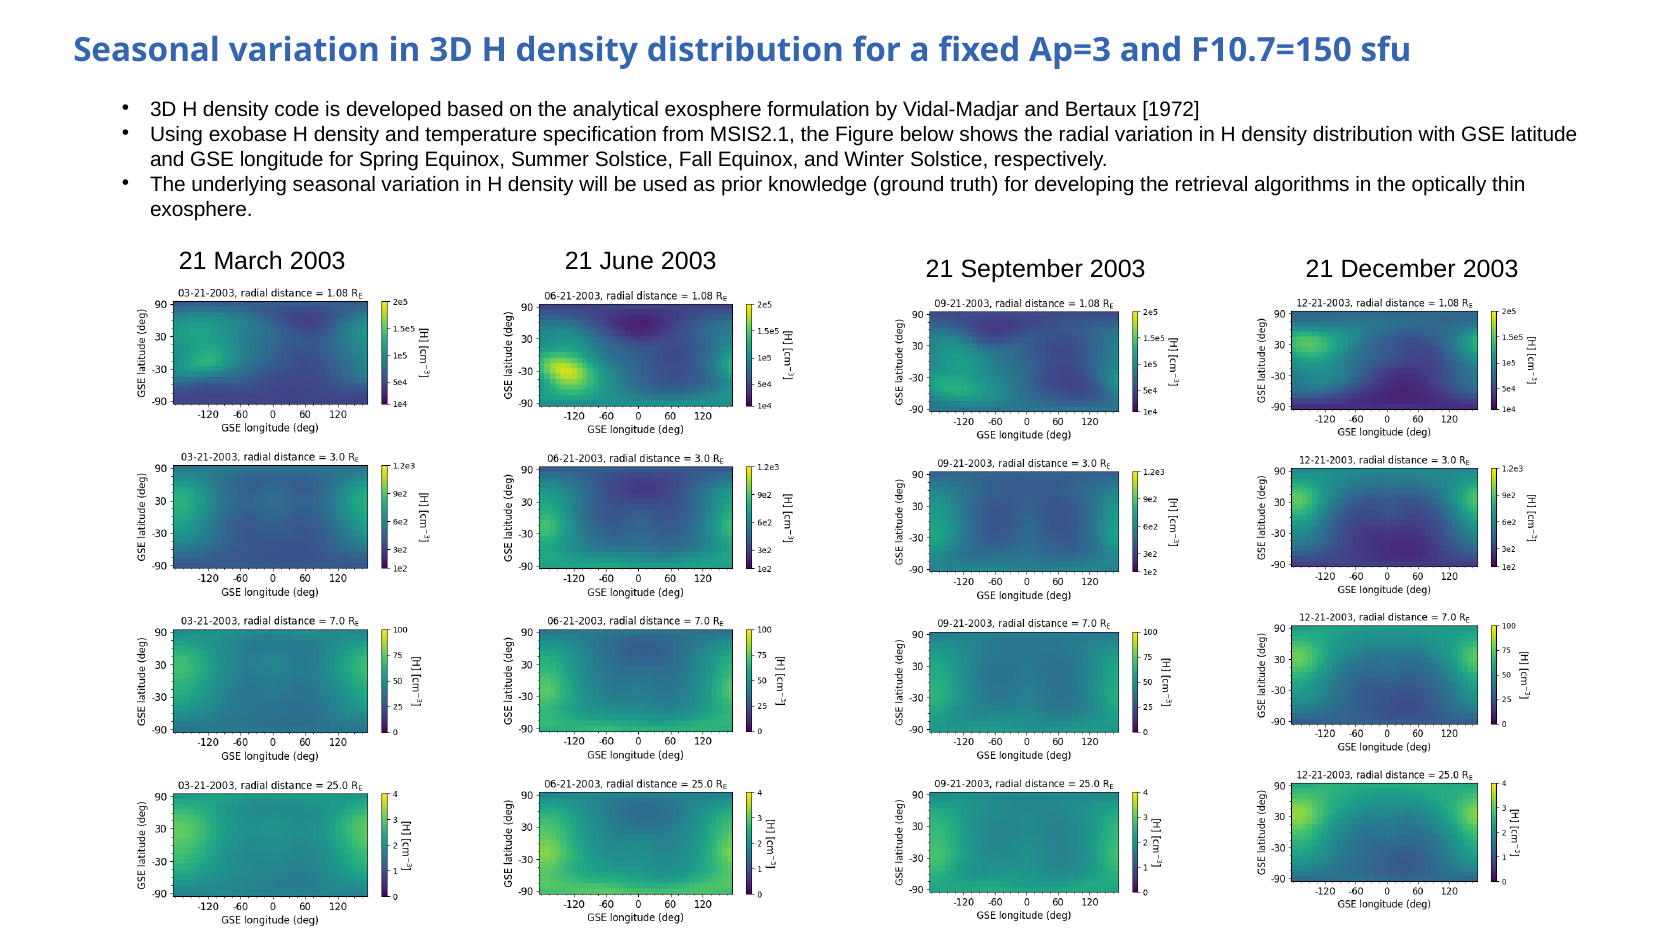

# Seasonal variation in 3D H density distribution for a fixed Ap=3 and F10.7=150 sfu
3D H density code is developed based on the analytical exosphere formulation by Vidal-Madjar and Bertaux [1972]
Using exobase H density and temperature specification from MSIS2.1, the Figure below shows the radial variation in H density distribution with GSE latitude and GSE longitude for Spring Equinox, Summer Solstice, Fall Equinox, and Winter Solstice, respectively.
The underlying seasonal variation in H density will be used as prior knowledge (ground truth) for developing the retrieval algorithms in the optically thin exosphere.
21 March 2003
21 June 2003
21 September 2003
21 December 2003